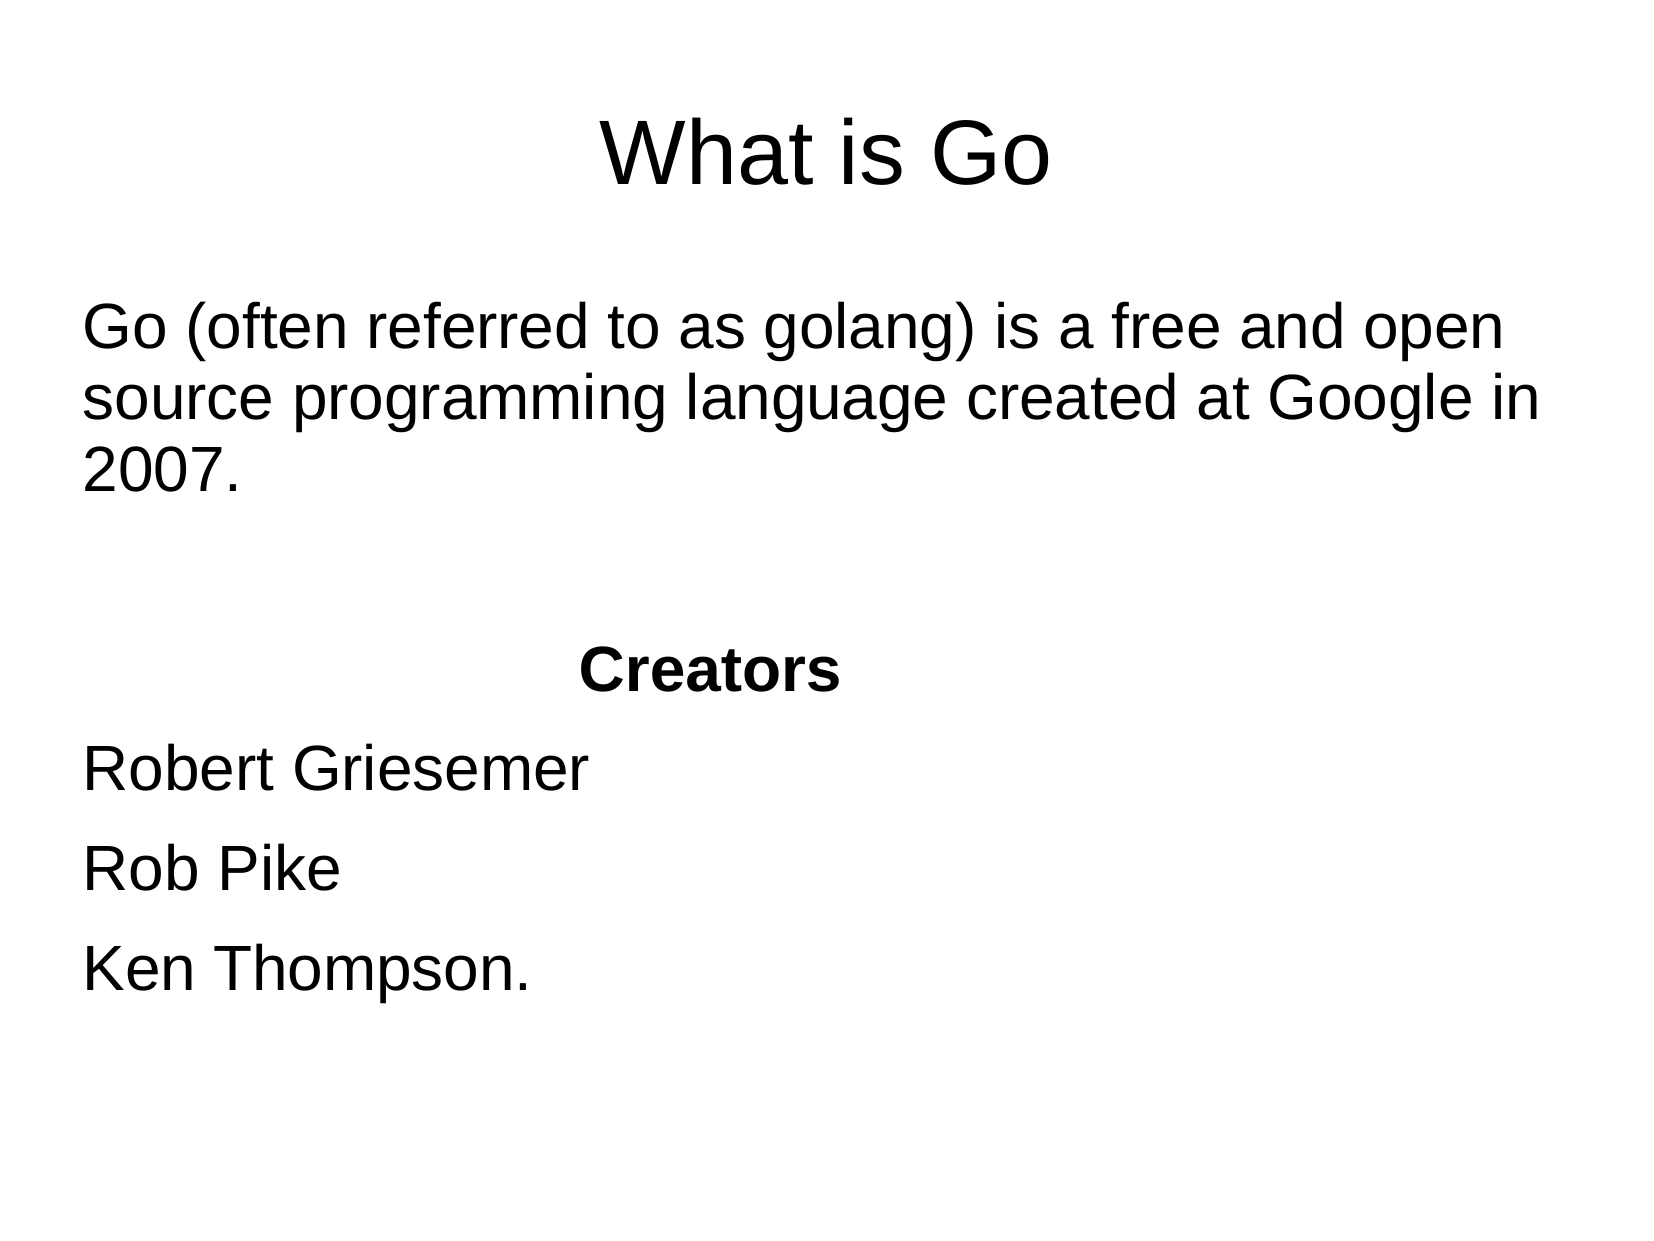

# What is Go
Go (often referred to as golang) is a free and open source programming language created at Google in 2007.
							Creators
Robert Griesemer
Rob Pike
Ken Thompson.